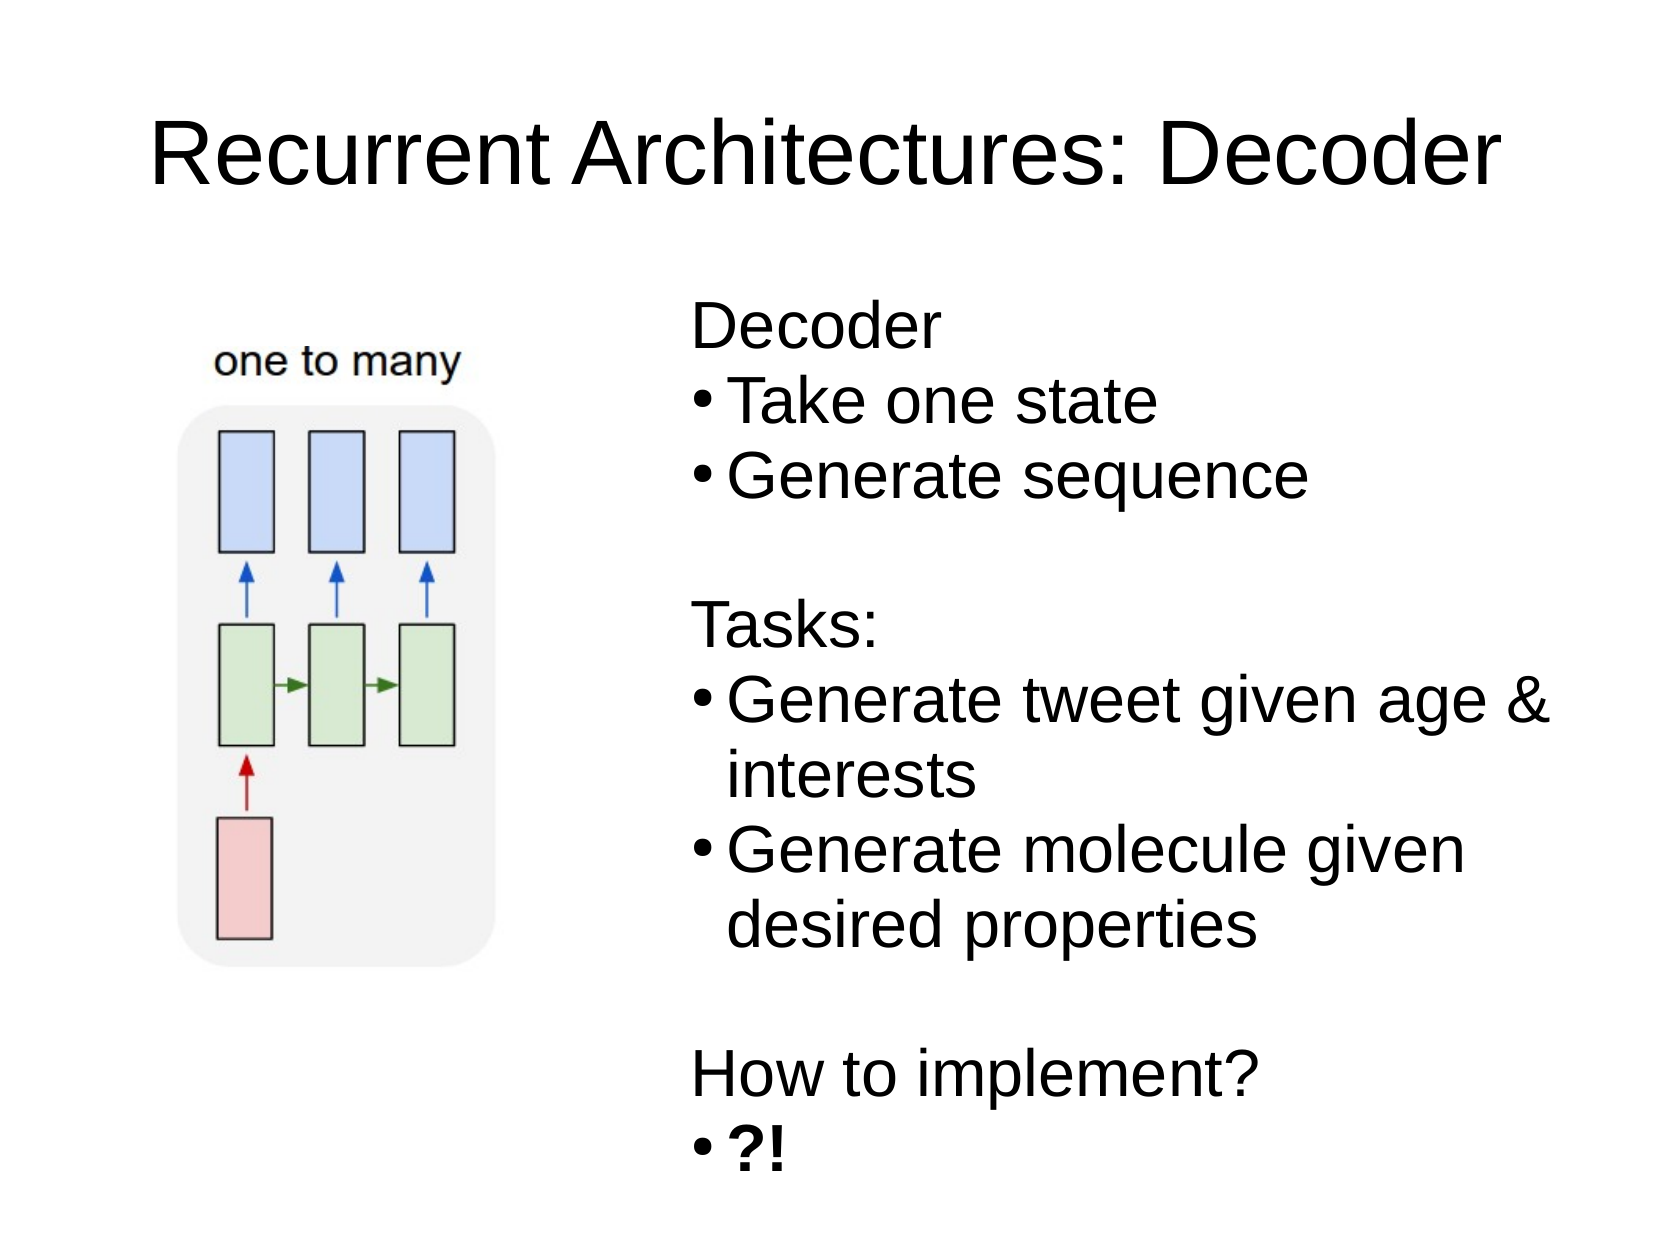

# Recurrent Architectures: Decoder
Decoder
Take one state
Generate sequence
Tasks:
Generate tweet given age & interests
Generate molecule given desired properties
How to implement?
?!